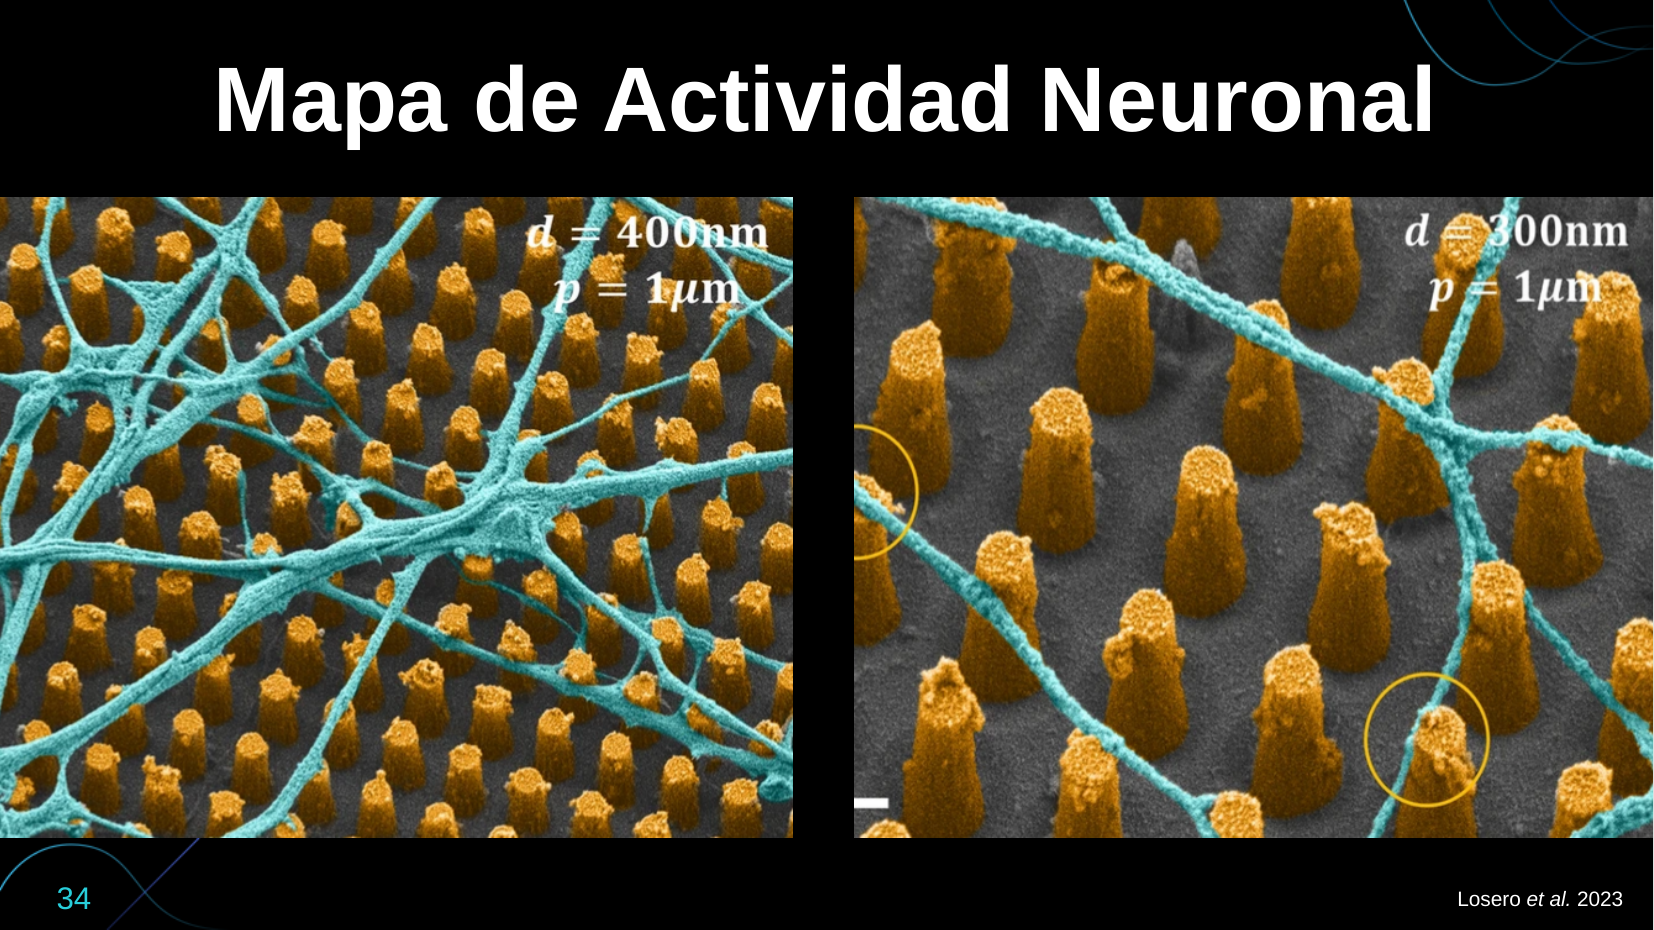

Mapa de Actividad Neuronal
Losero et al. 2023